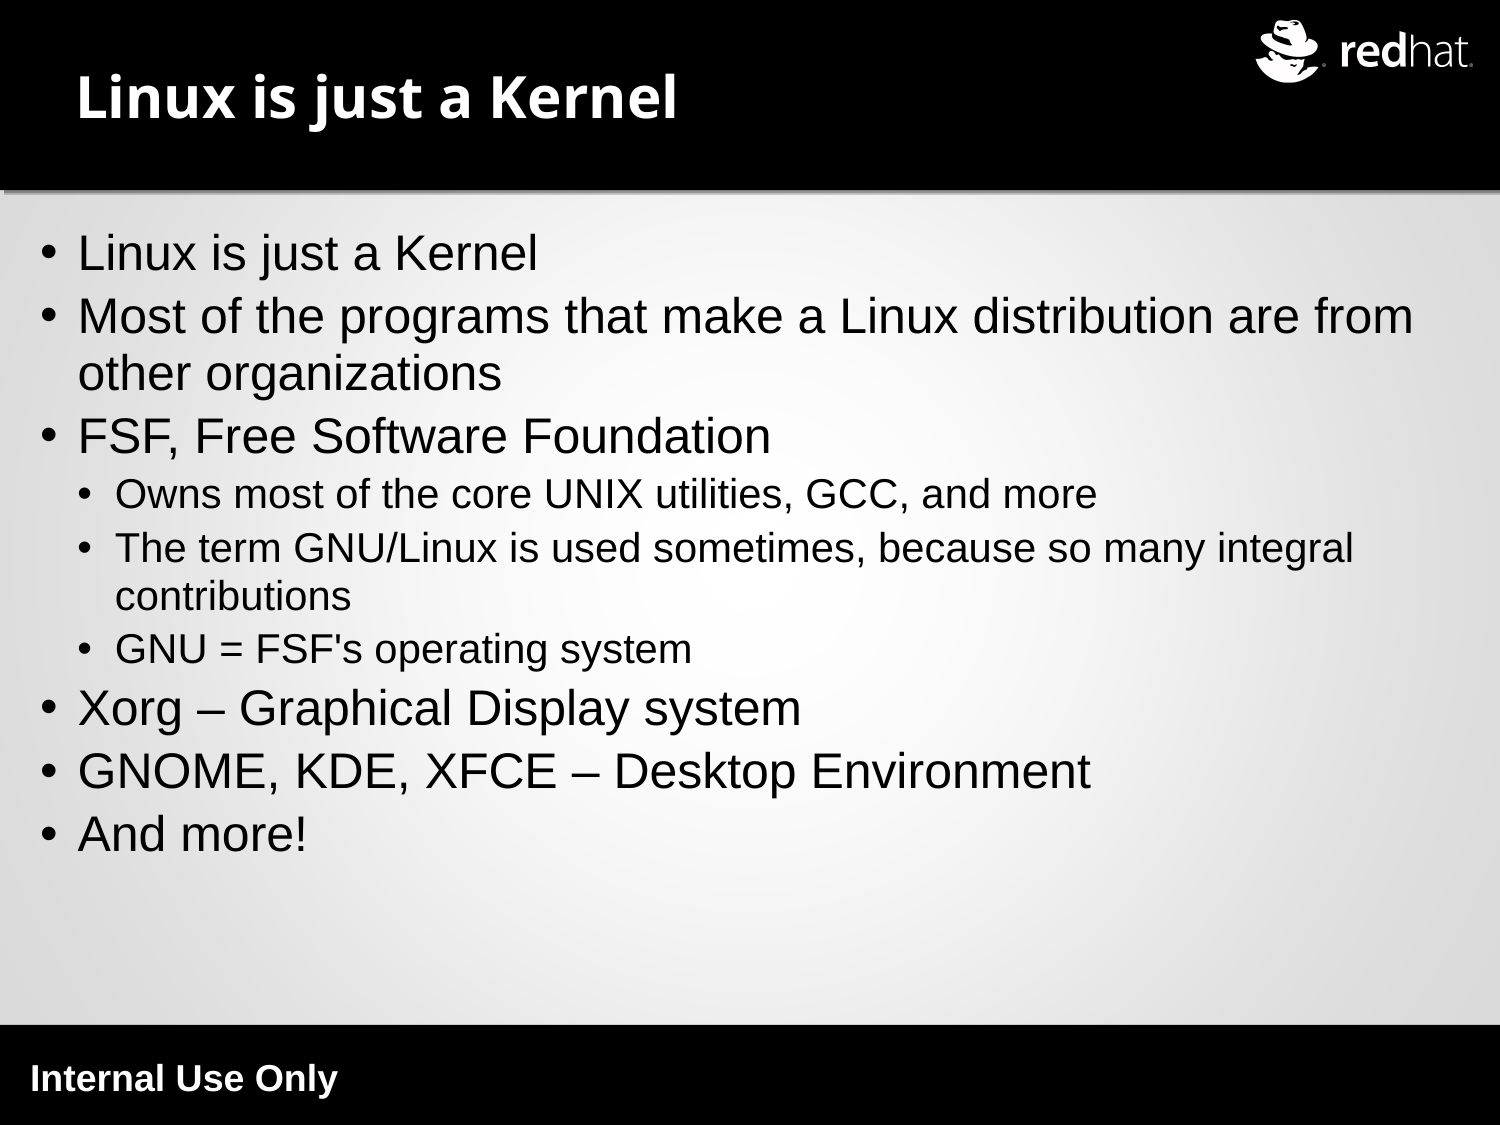

# Linux is just a Kernel
Linux is just a Kernel
Most of the programs that make a Linux distribution are from other organizations
FSF, Free Software Foundation
Owns most of the core UNIX utilities, GCC, and more
The term GNU/Linux is used sometimes, because so many integral contributions
GNU = FSF's operating system
Xorg – Graphical Display system
GNOME, KDE, XFCE – Desktop Environment
And more!